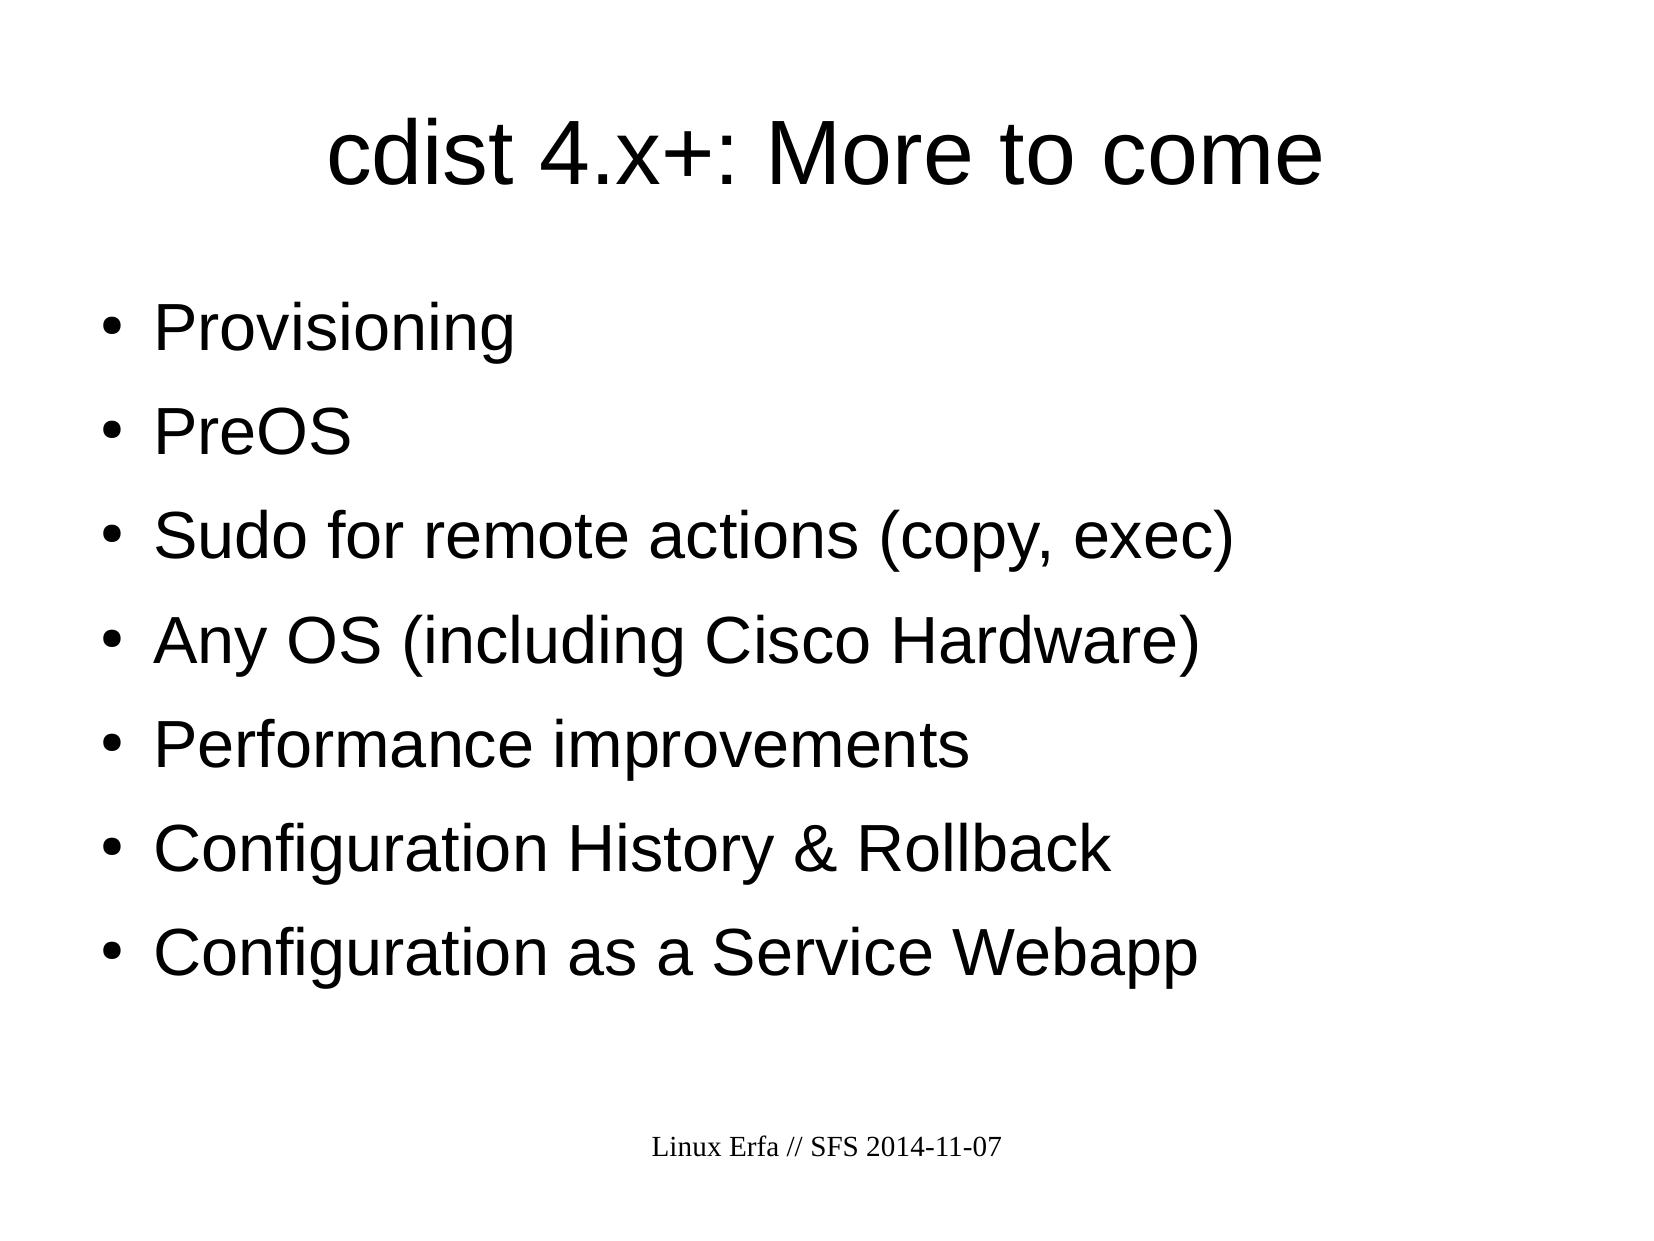

# cdist 4.x+: More to come
Provisioning
PreOS
Sudo for remote actions (copy, exec)
Any OS (including Cisco Hardware)
Performance improvements
Configuration History & Rollback
Configuration as a Service Webapp
Linux Erfa // SFS 2014-11-07